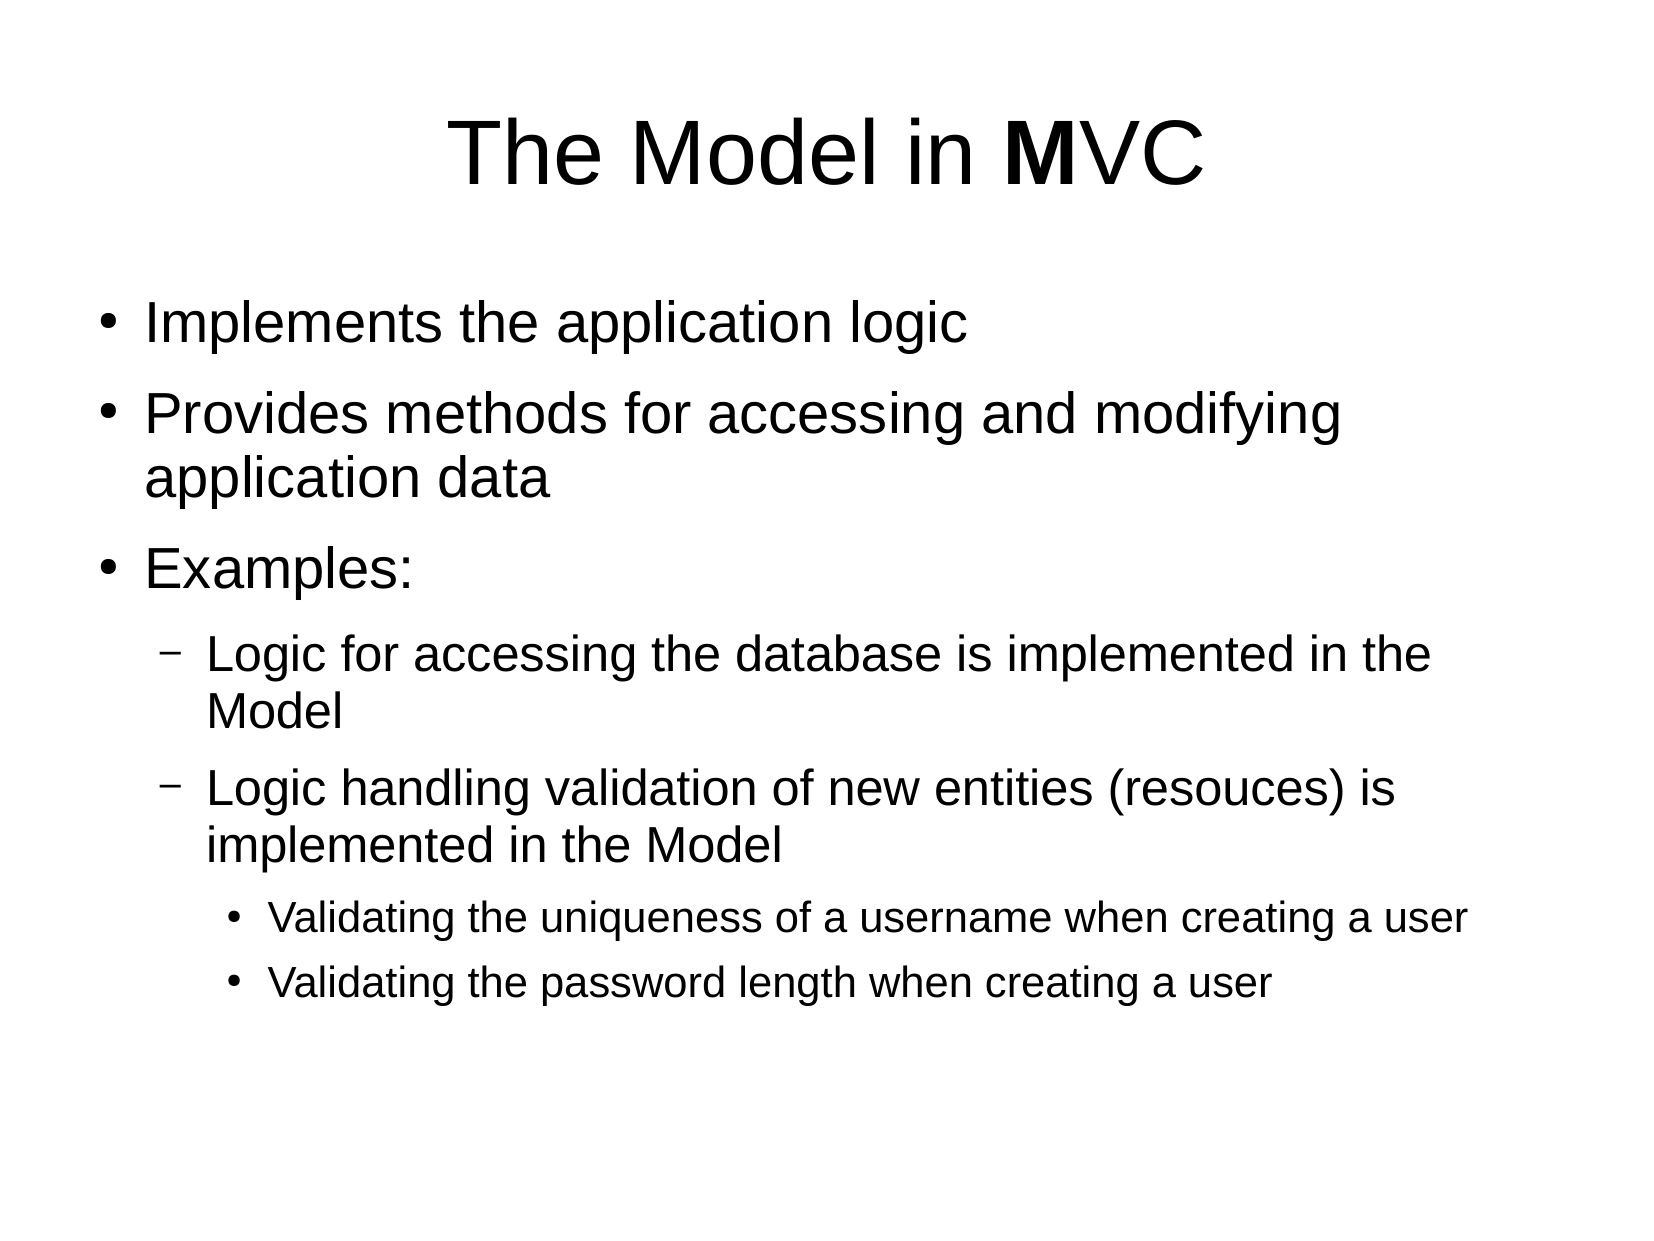

# The Model in MVC
Implements the application logic
Provides methods for accessing and modifying application data
Examples:
Logic for accessing the database is implemented in the Model
Logic handling validation of new entities (resouces) is implemented in the Model
Validating the uniqueness of a username when creating a user
Validating the password length when creating a user